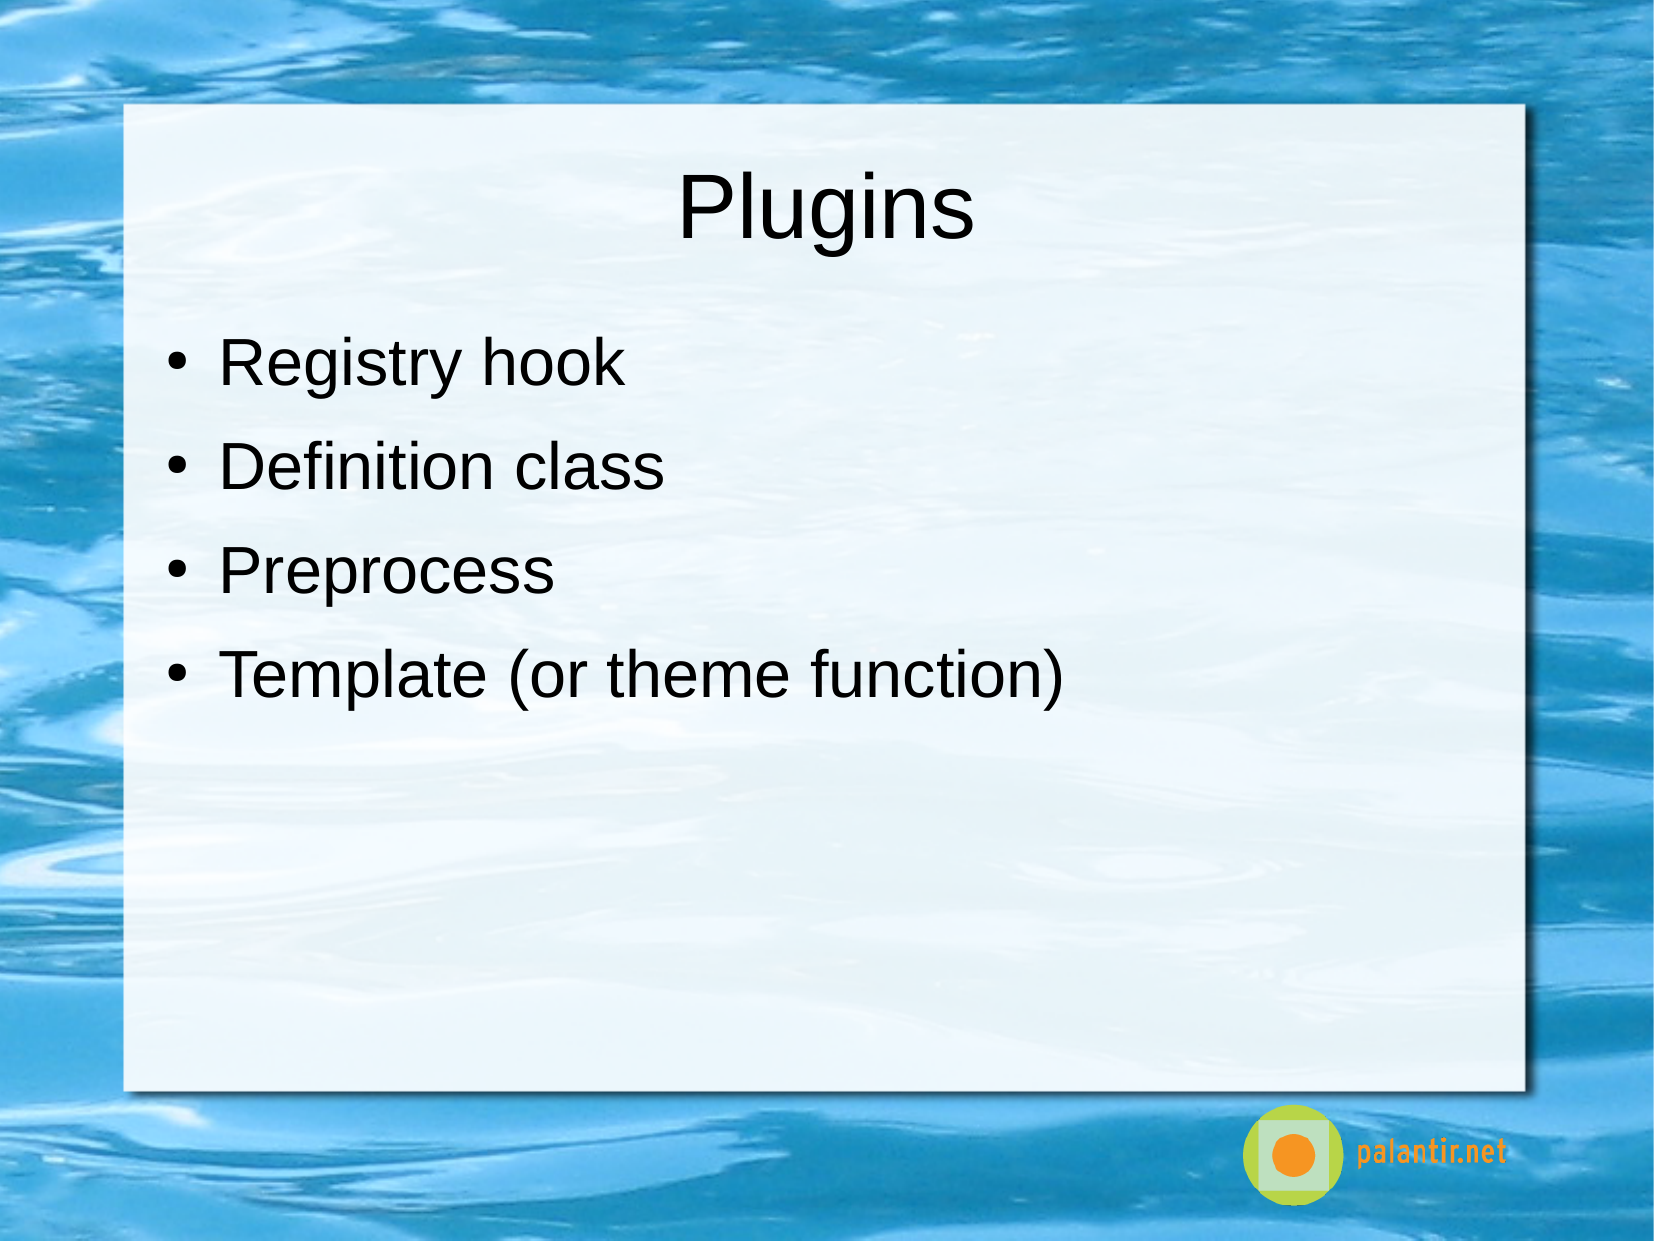

# Plugins
Registry hook
Definition class
Preprocess
Template (or theme function)